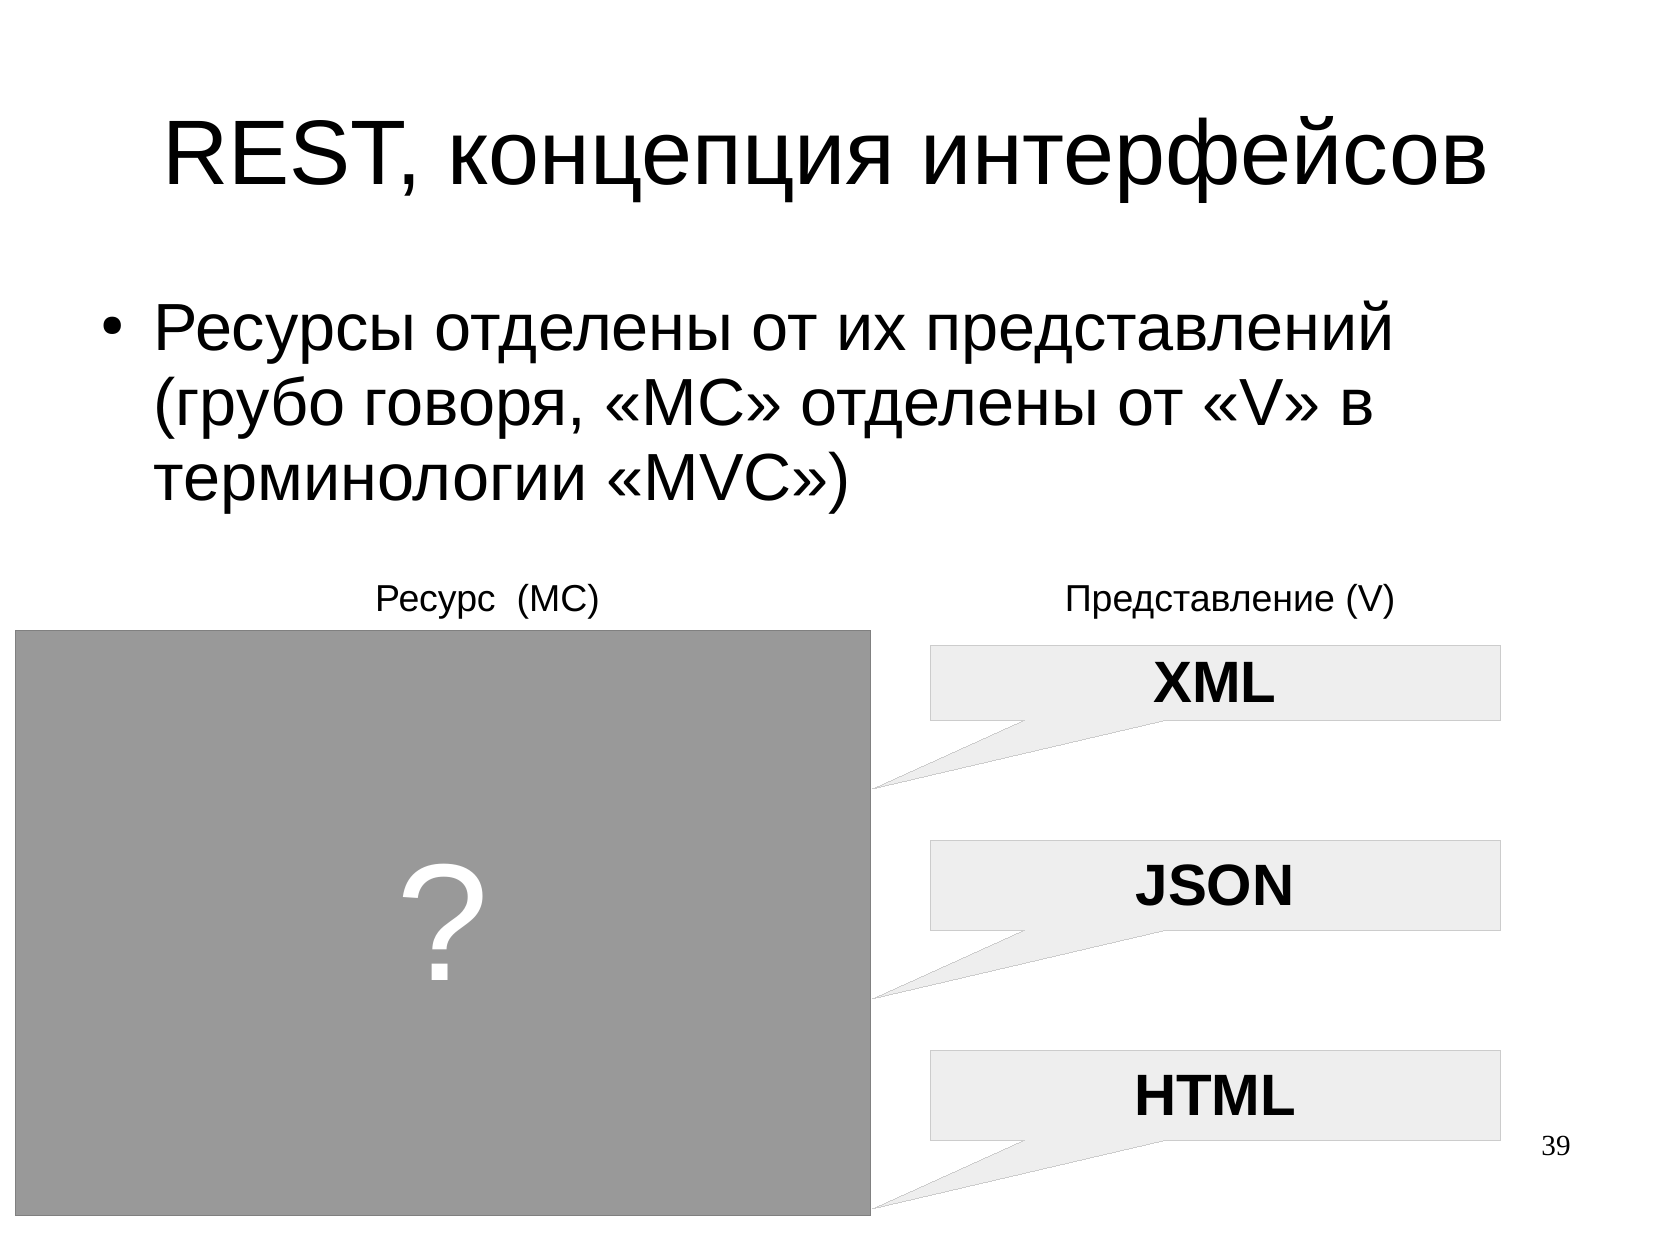

# REST, концепция интерфейсов
Ресурсы отделены от их представлений (грубо говоря, «MC» отделены от «V» в терминологии «MVC»)
Ресурс (MC)
Представление (V)
?
XML
JSON
HTML
39